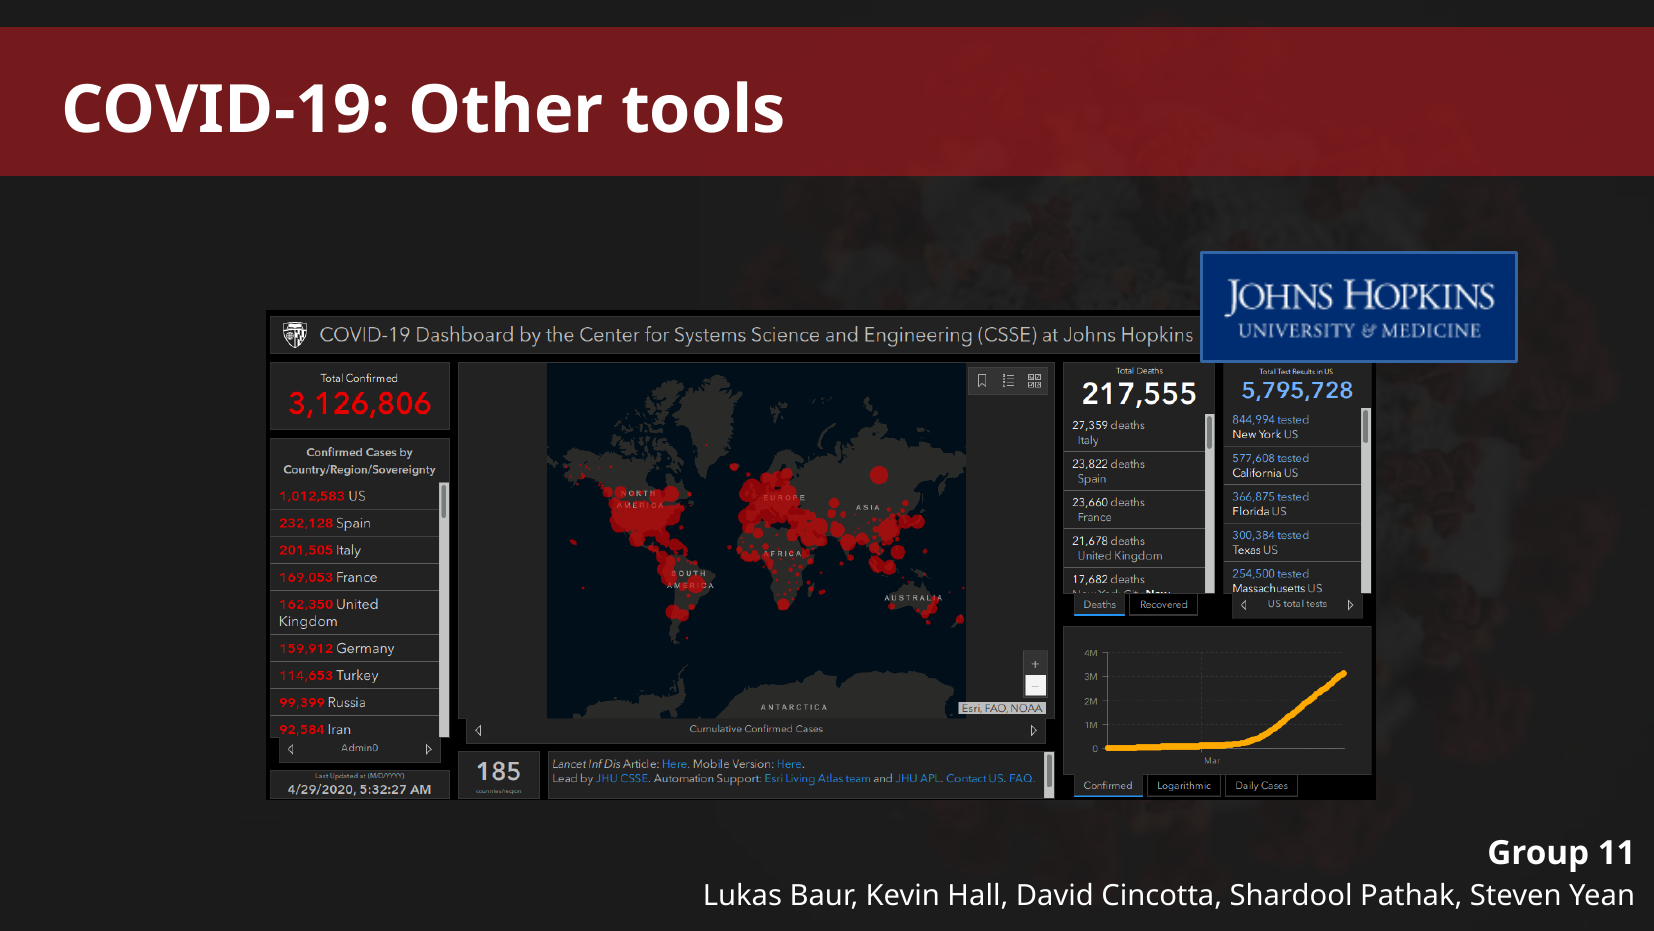

COVID-19: Other tools
Group 11
Lukas Baur, Kevin Hall, David Cincotta, Shardool Pathak, Steven Yean